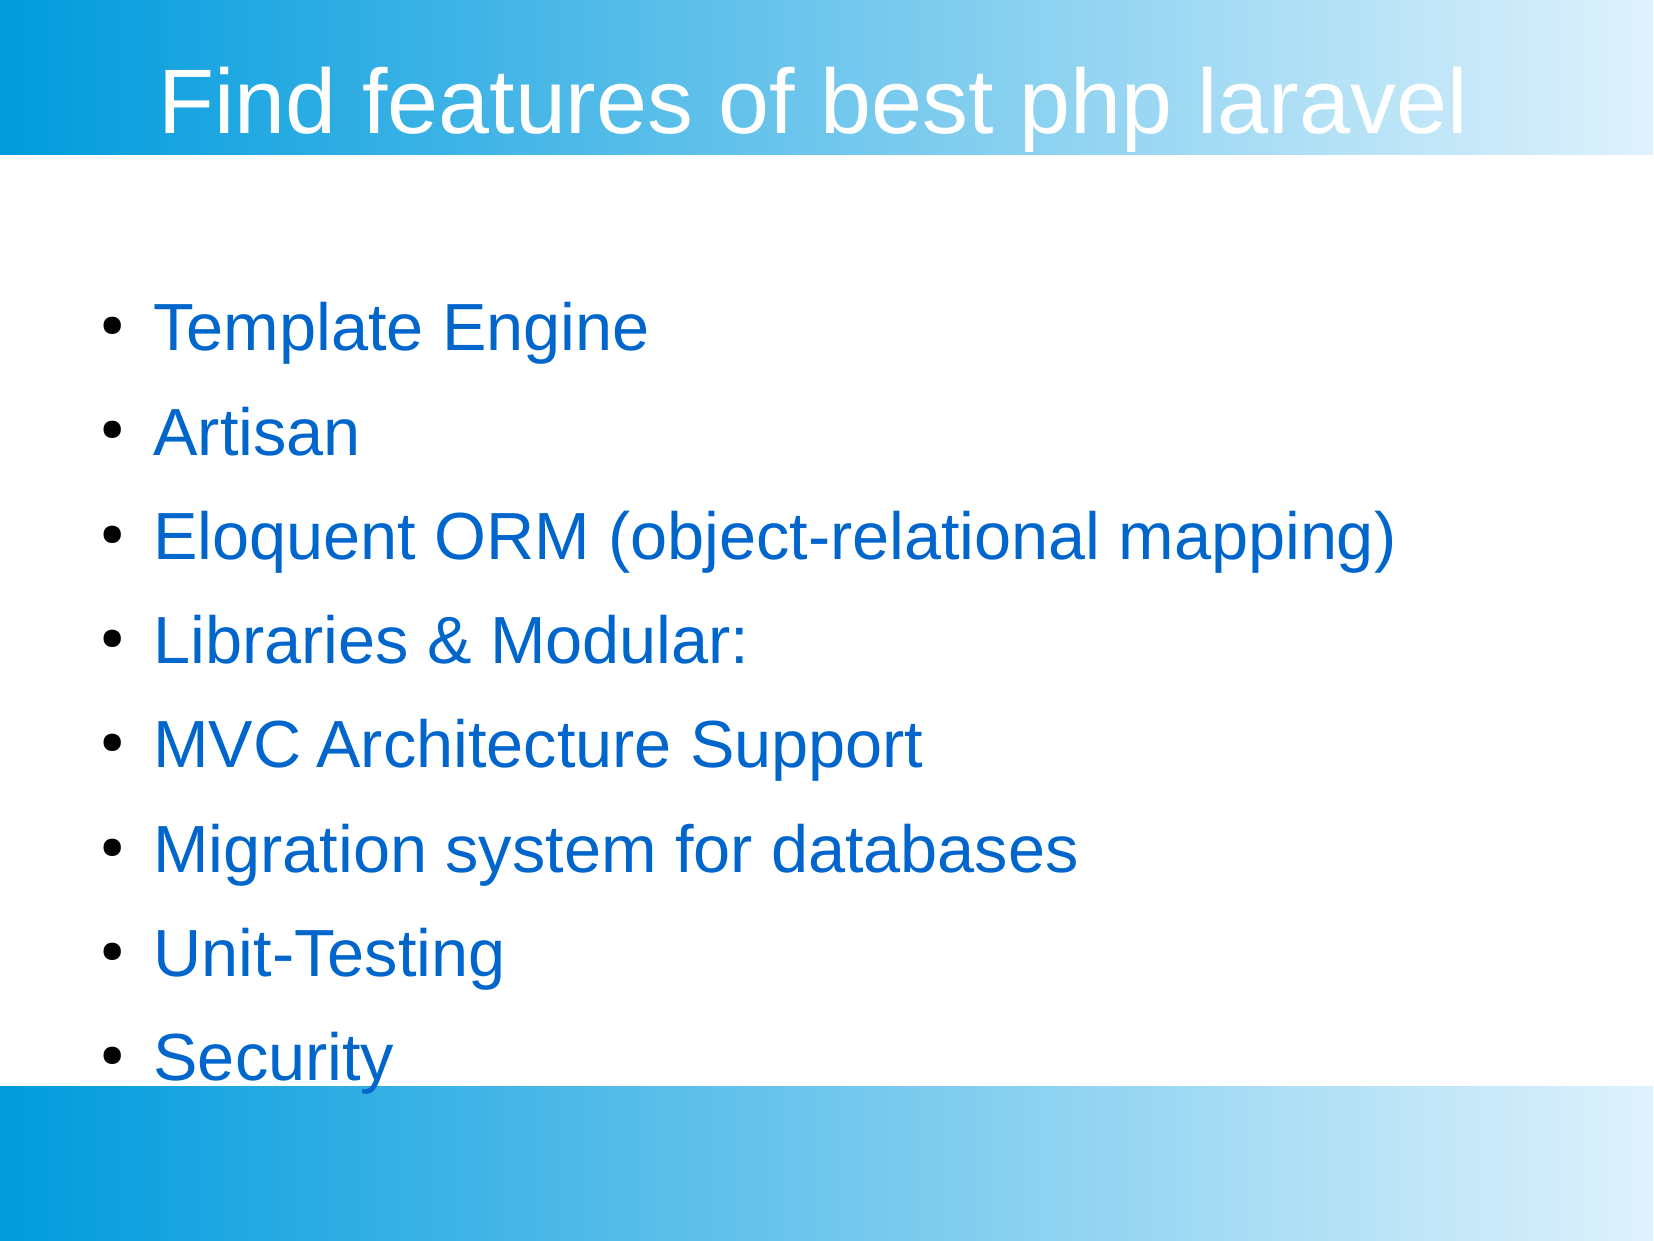

# Find features of best php laravel
Template Engine
Artisan
Eloquent ORM (object-relational mapping)
Libraries & Modular:
MVC Architecture Support
Migration system for databases
Unit-Testing
Security